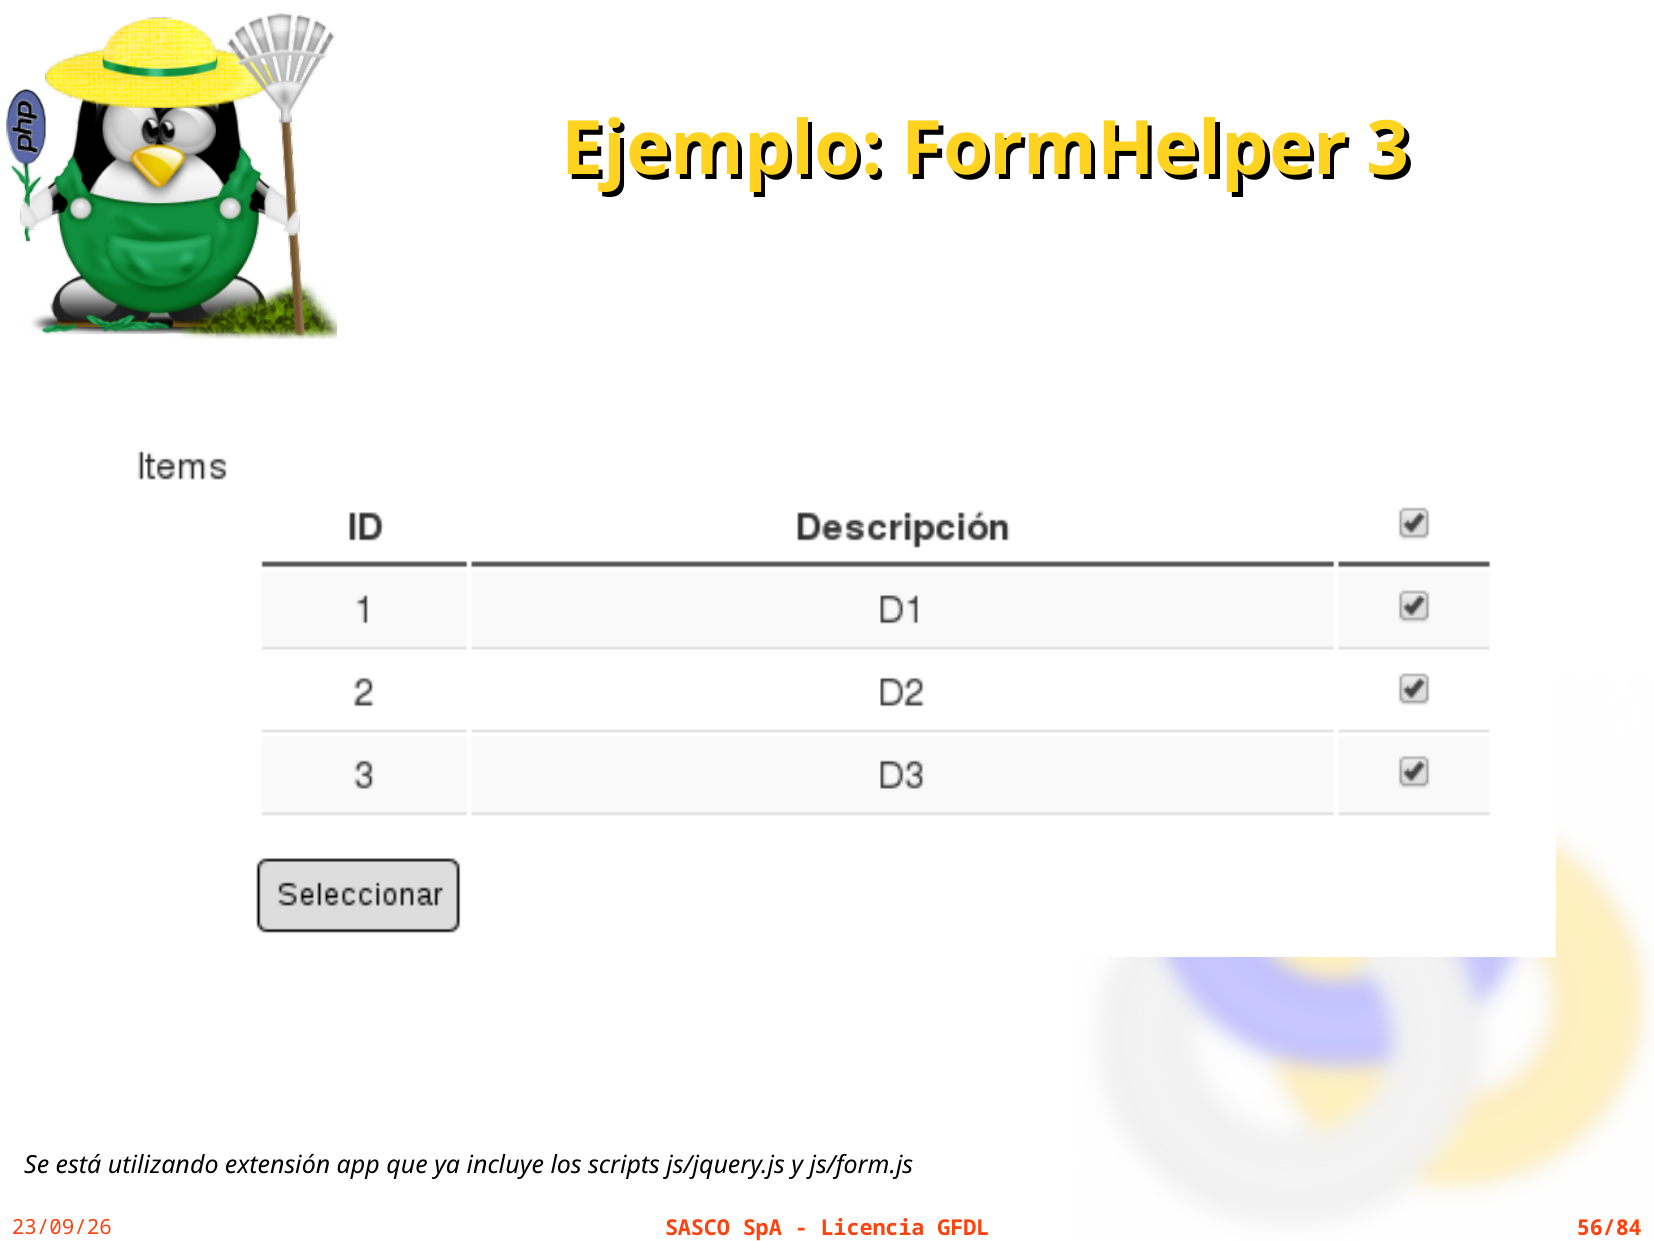

# Ejemplo: FormHelper 3
Se está utilizando extensión app que ya incluye los scripts js/jquery.js y js/form.js
SASCO SpA - Licencia GFDL
56